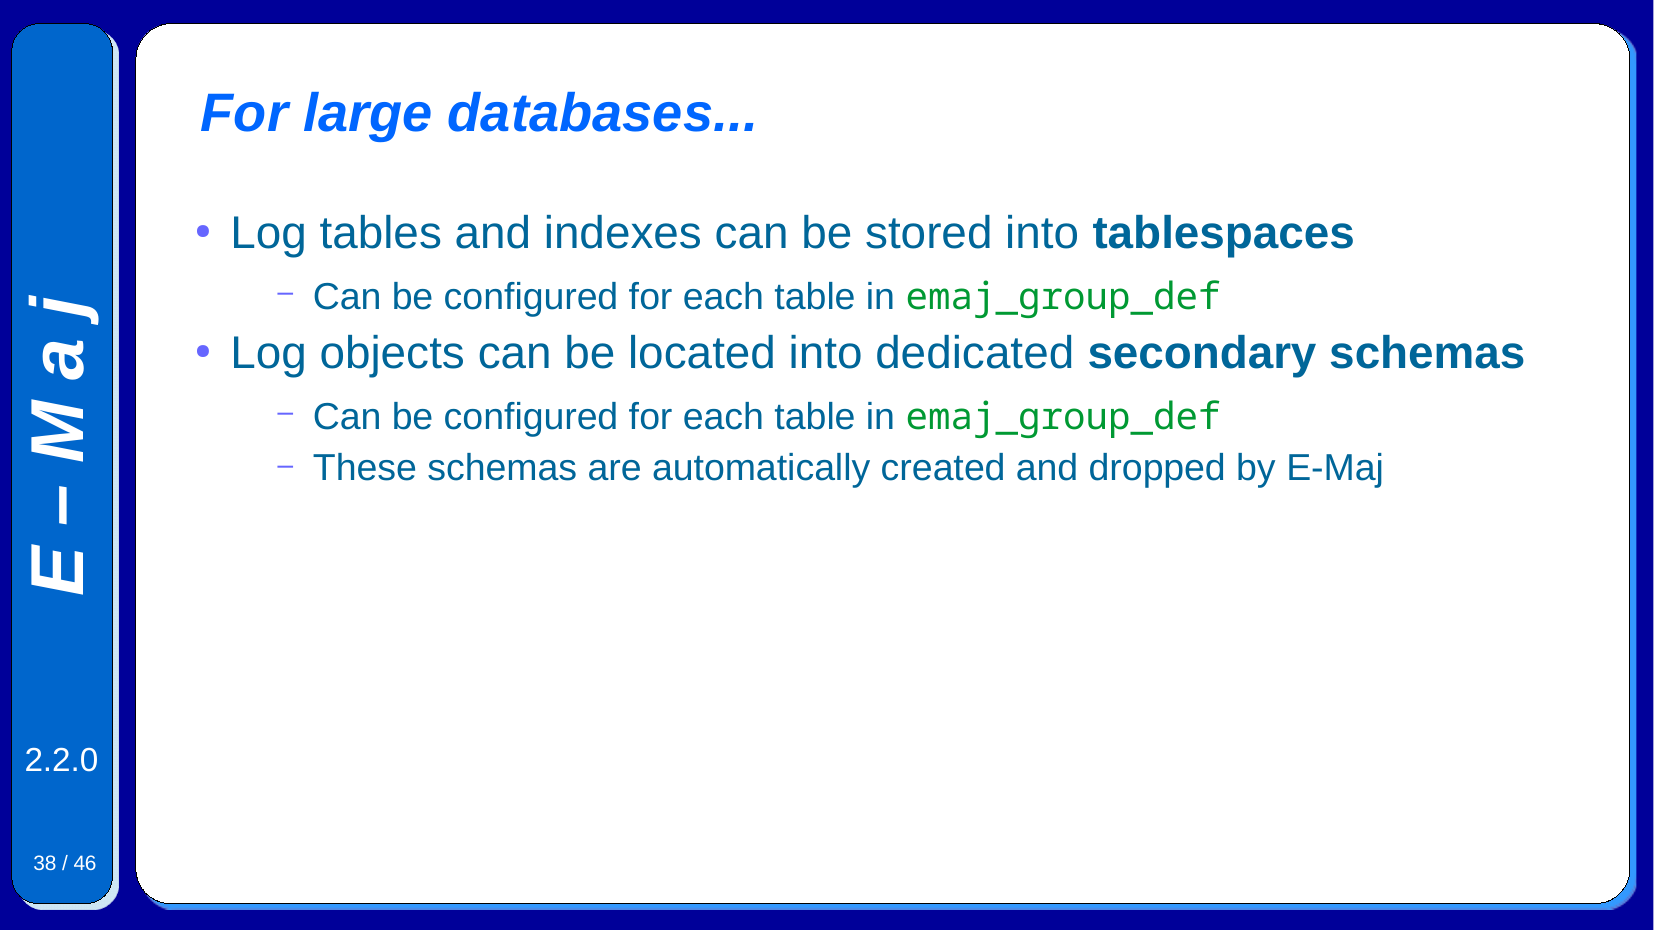

# For large databases...
Log tables and indexes can be stored into tablespaces
Can be configured for each table in emaj_group_def
Log objects can be located into dedicated secondary schemas
Can be configured for each table in emaj_group_def
These schemas are automatically created and dropped by E-Maj